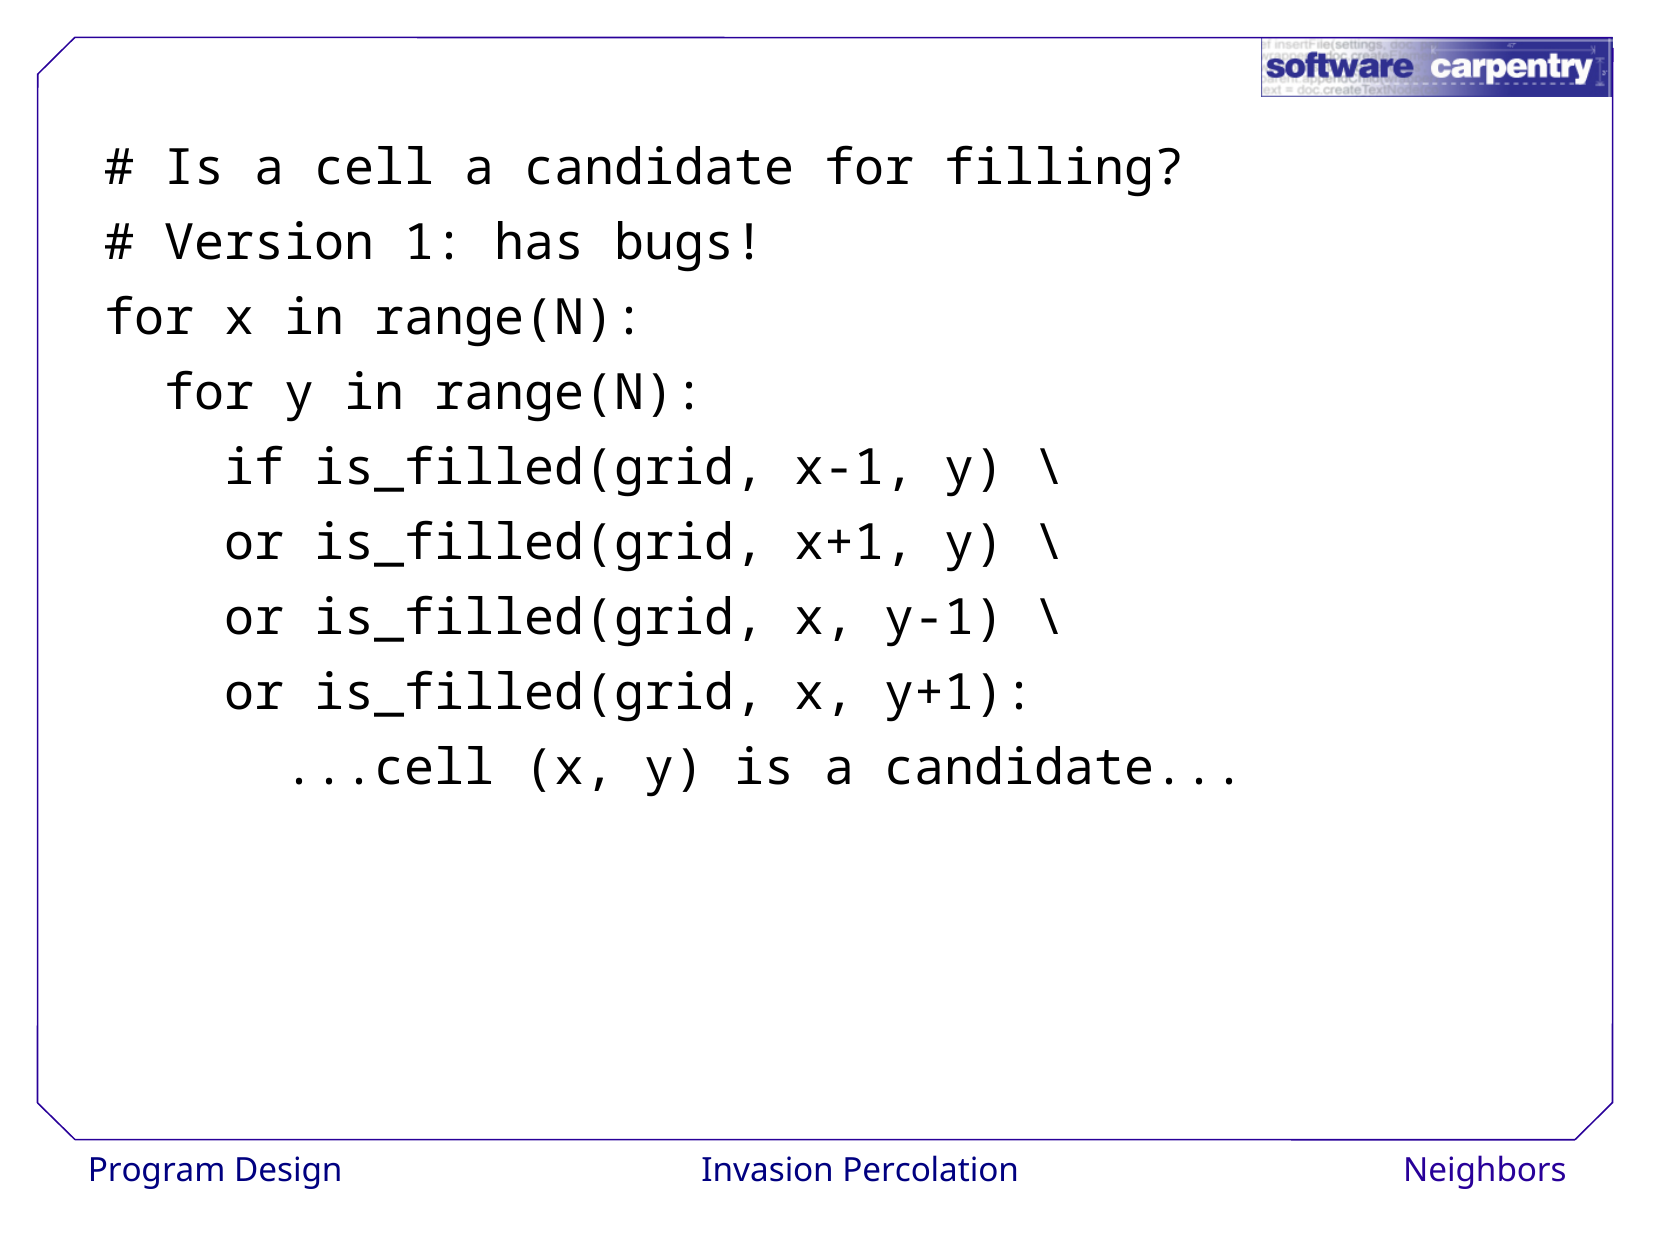

# Is a cell a candidate for filling?
# Version 1: has bugs!
for x in range(N):
 for y in range(N):
 if is_filled(grid, x-1, y) \
 or is_filled(grid, x+1, y) \
 or is_filled(grid, x, y-1) \
 or is_filled(grid, x, y+1):
 ...cell (x, y) is a candidate...